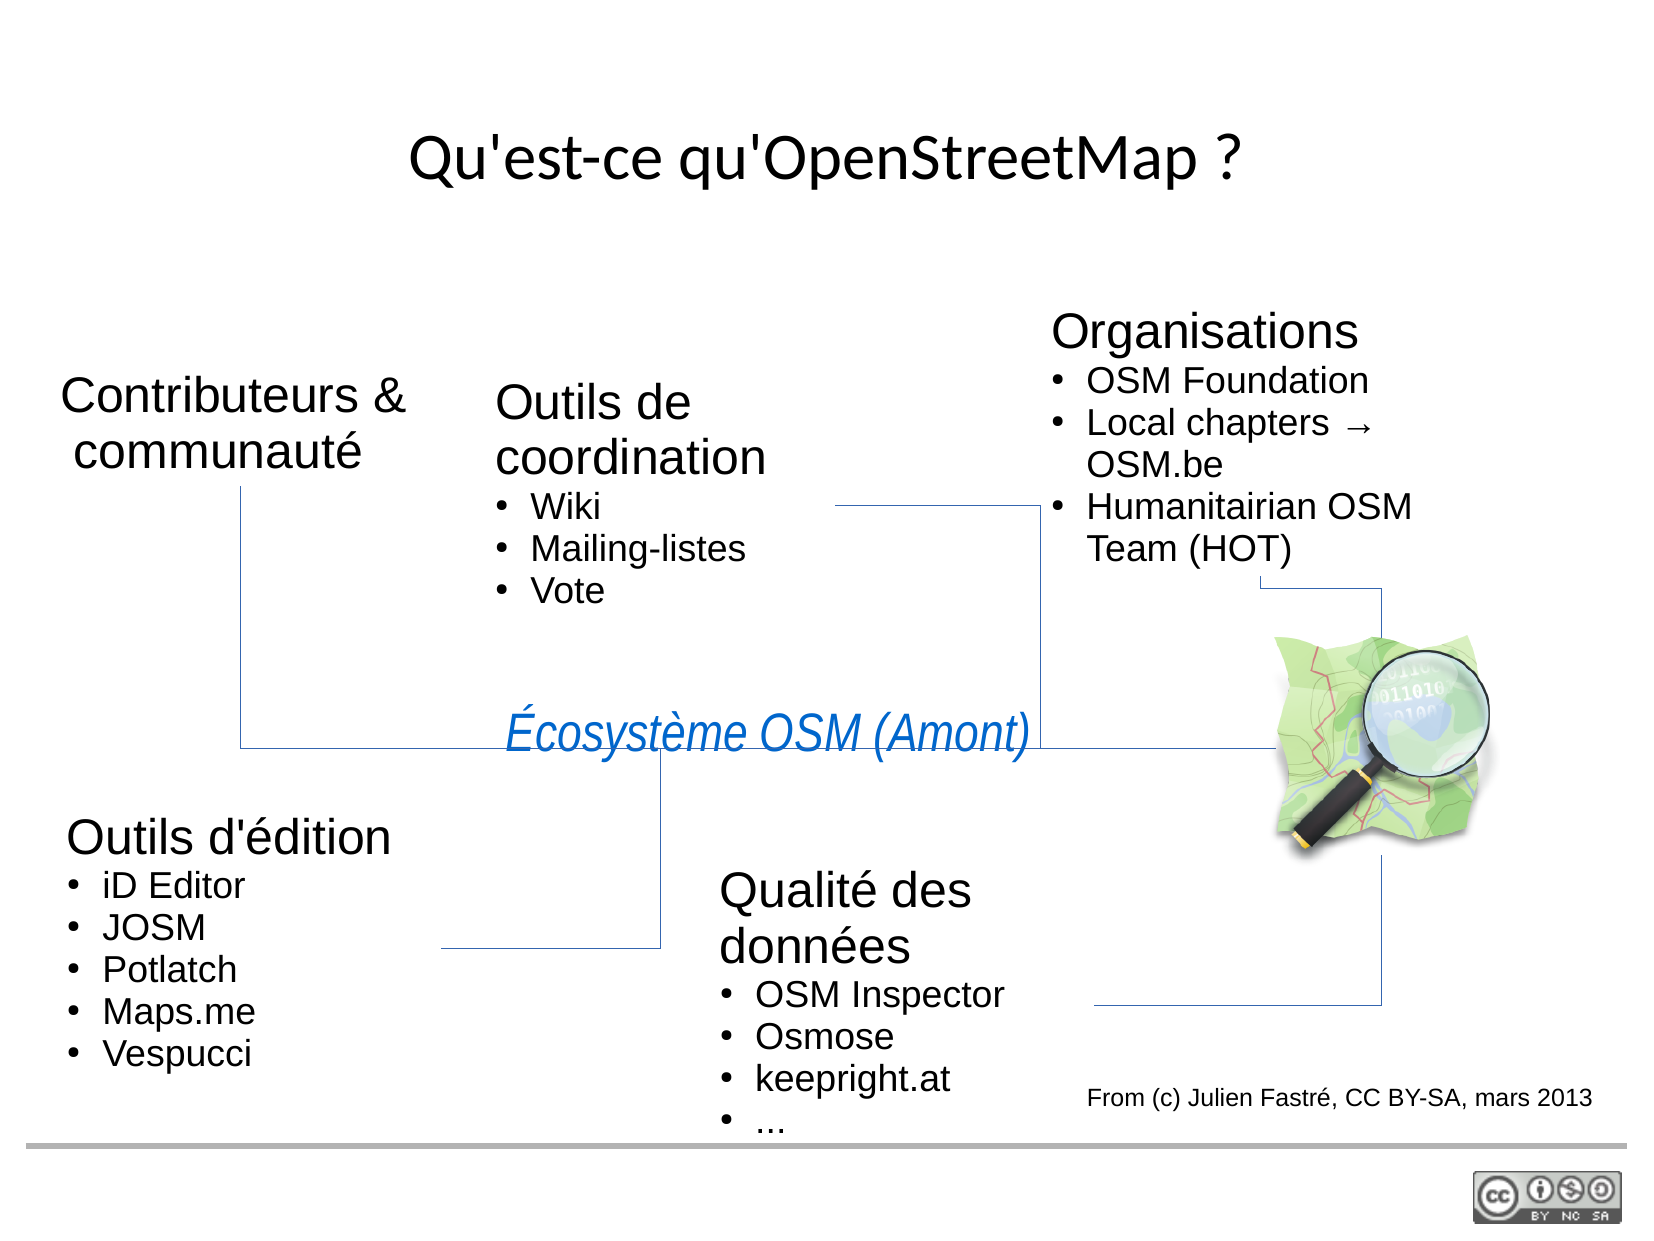

# Qu'est-ce qu'OpenStreetMap ?
Organisations
OSM Foundation
Local chapters → OSM.be
Humanitairian OSM Team (HOT)
Contributeurs & communauté
Outils de coordination
Wiki
Mailing-listes
Vote
Écosystème OSM (Amont)
Outils d'édition
iD Editor
JOSM
Potlatch
Maps.me
Vespucci
Qualité des données
OSM Inspector
Osmose
keepright.at
...
 From (c) Julien Fastré, CC BY-SA, mars 2013